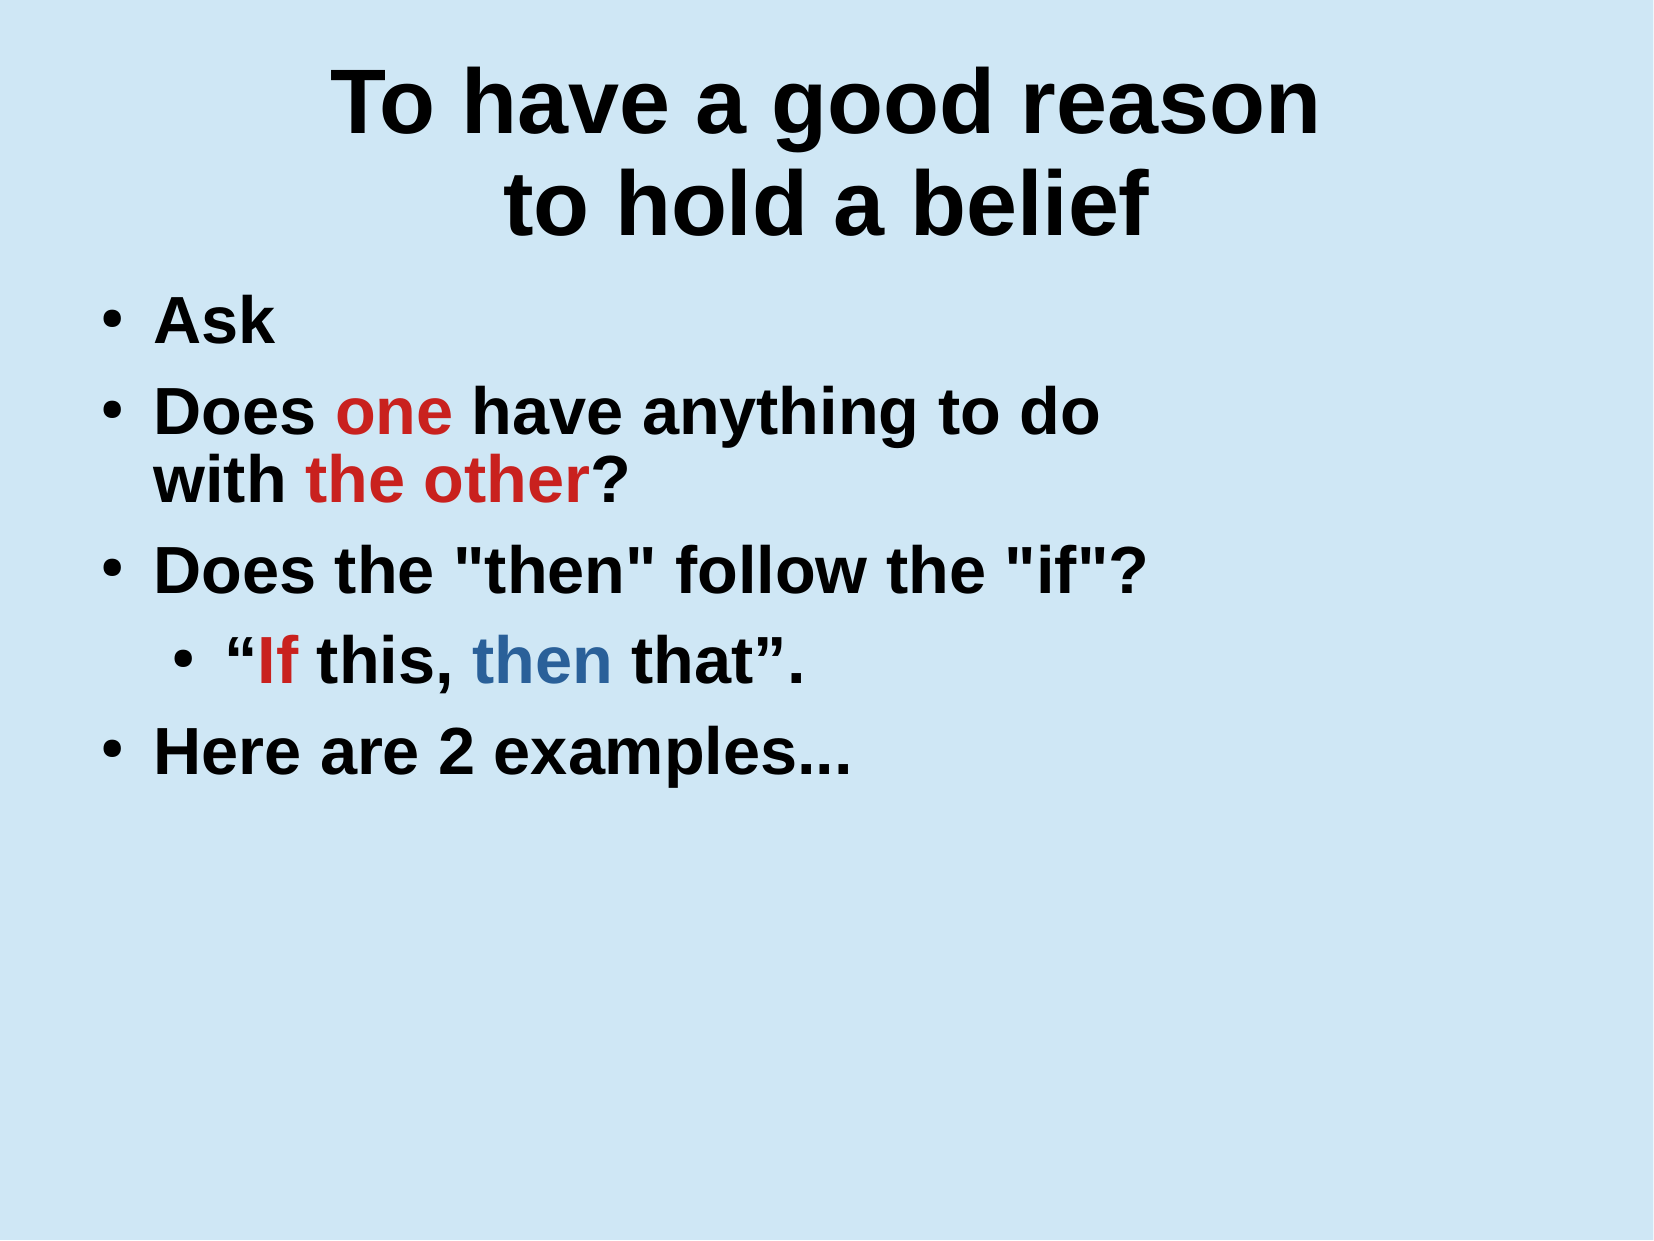

# To have a good reason to hold a belief
Ask
Does one have anything to do
with the other?
Does the "then" follow the "if"?
“If this, then that”.
Here are 2 examples...